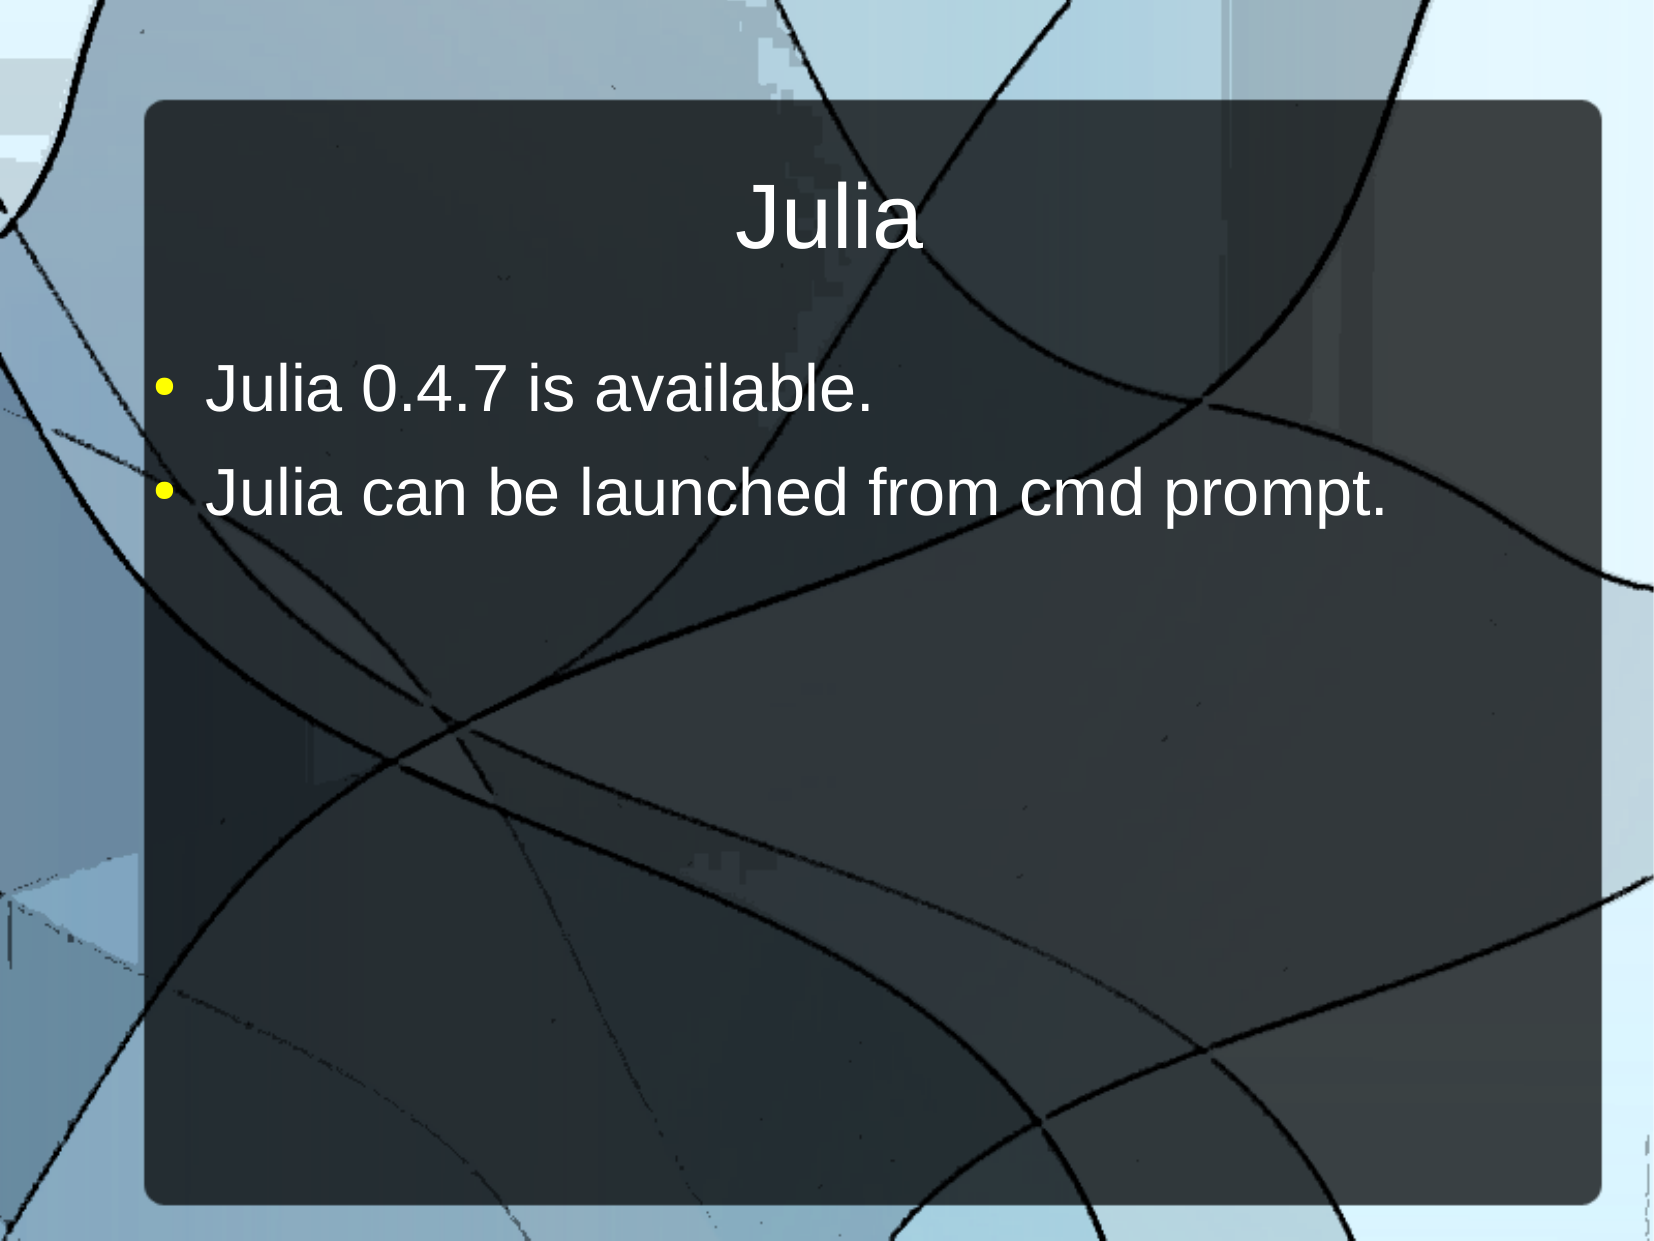

# Julia
Julia 0.4.7 is available.
Julia can be launched from cmd prompt.